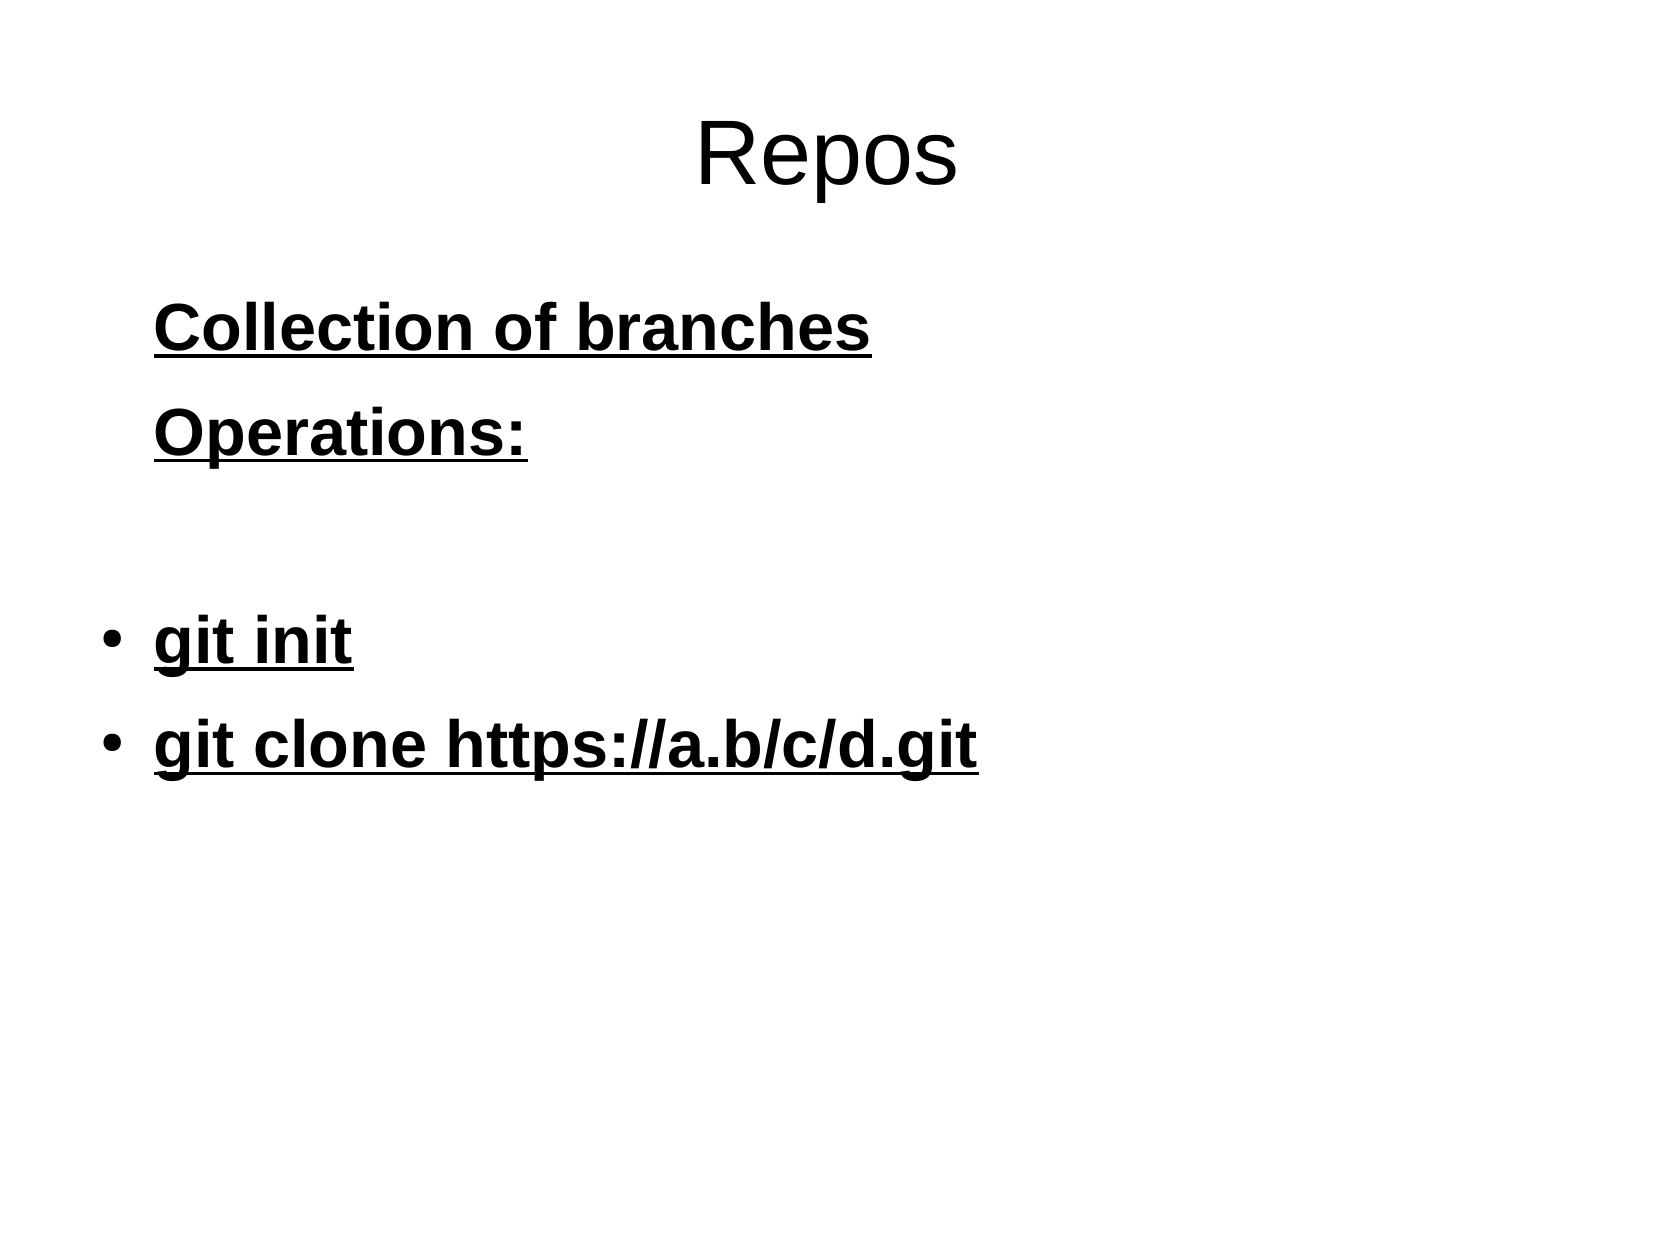

# Repos
Collection of branches
Operations:
git init
git clone https://a.b/c/d.git